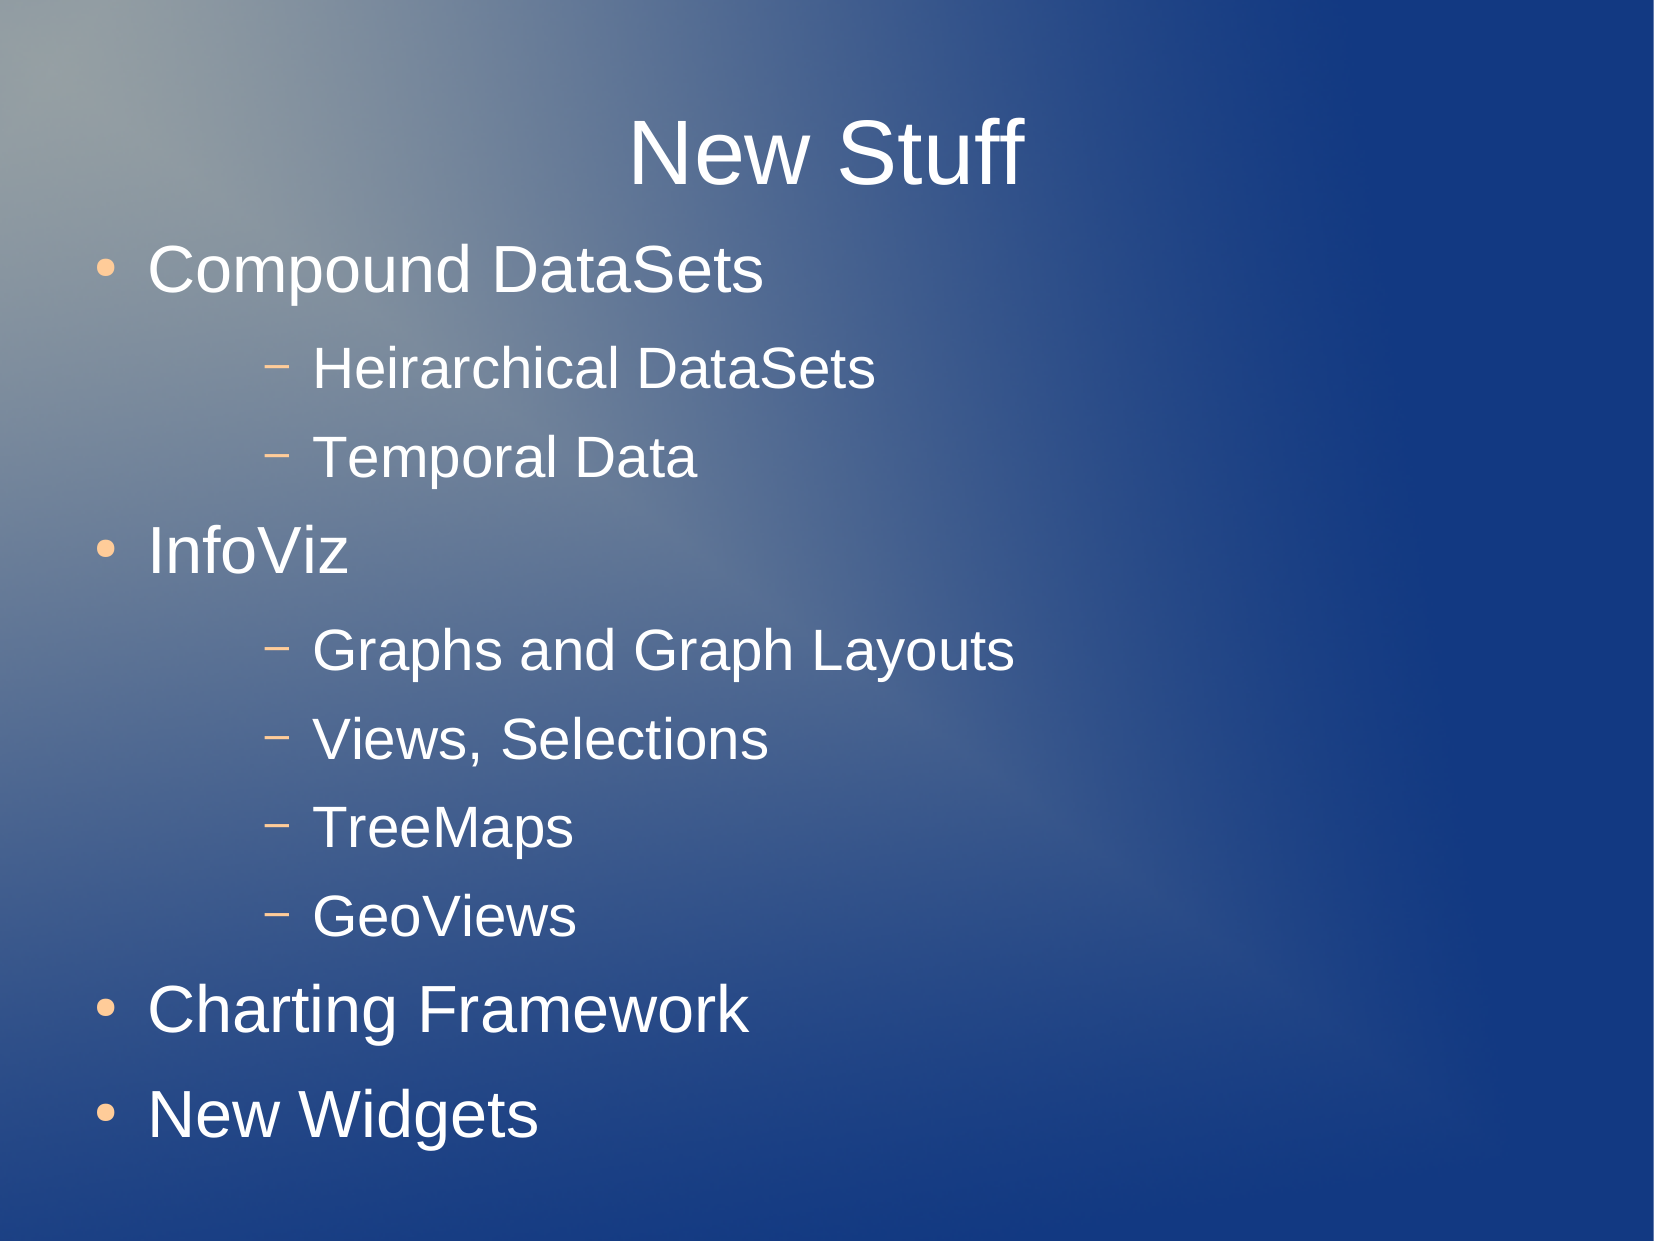

# New Stuff
Compound DataSets
Heirarchical DataSets
Temporal Data
InfoViz
Graphs and Graph Layouts
Views, Selections
TreeMaps
GeoViews
Charting Framework
New Widgets